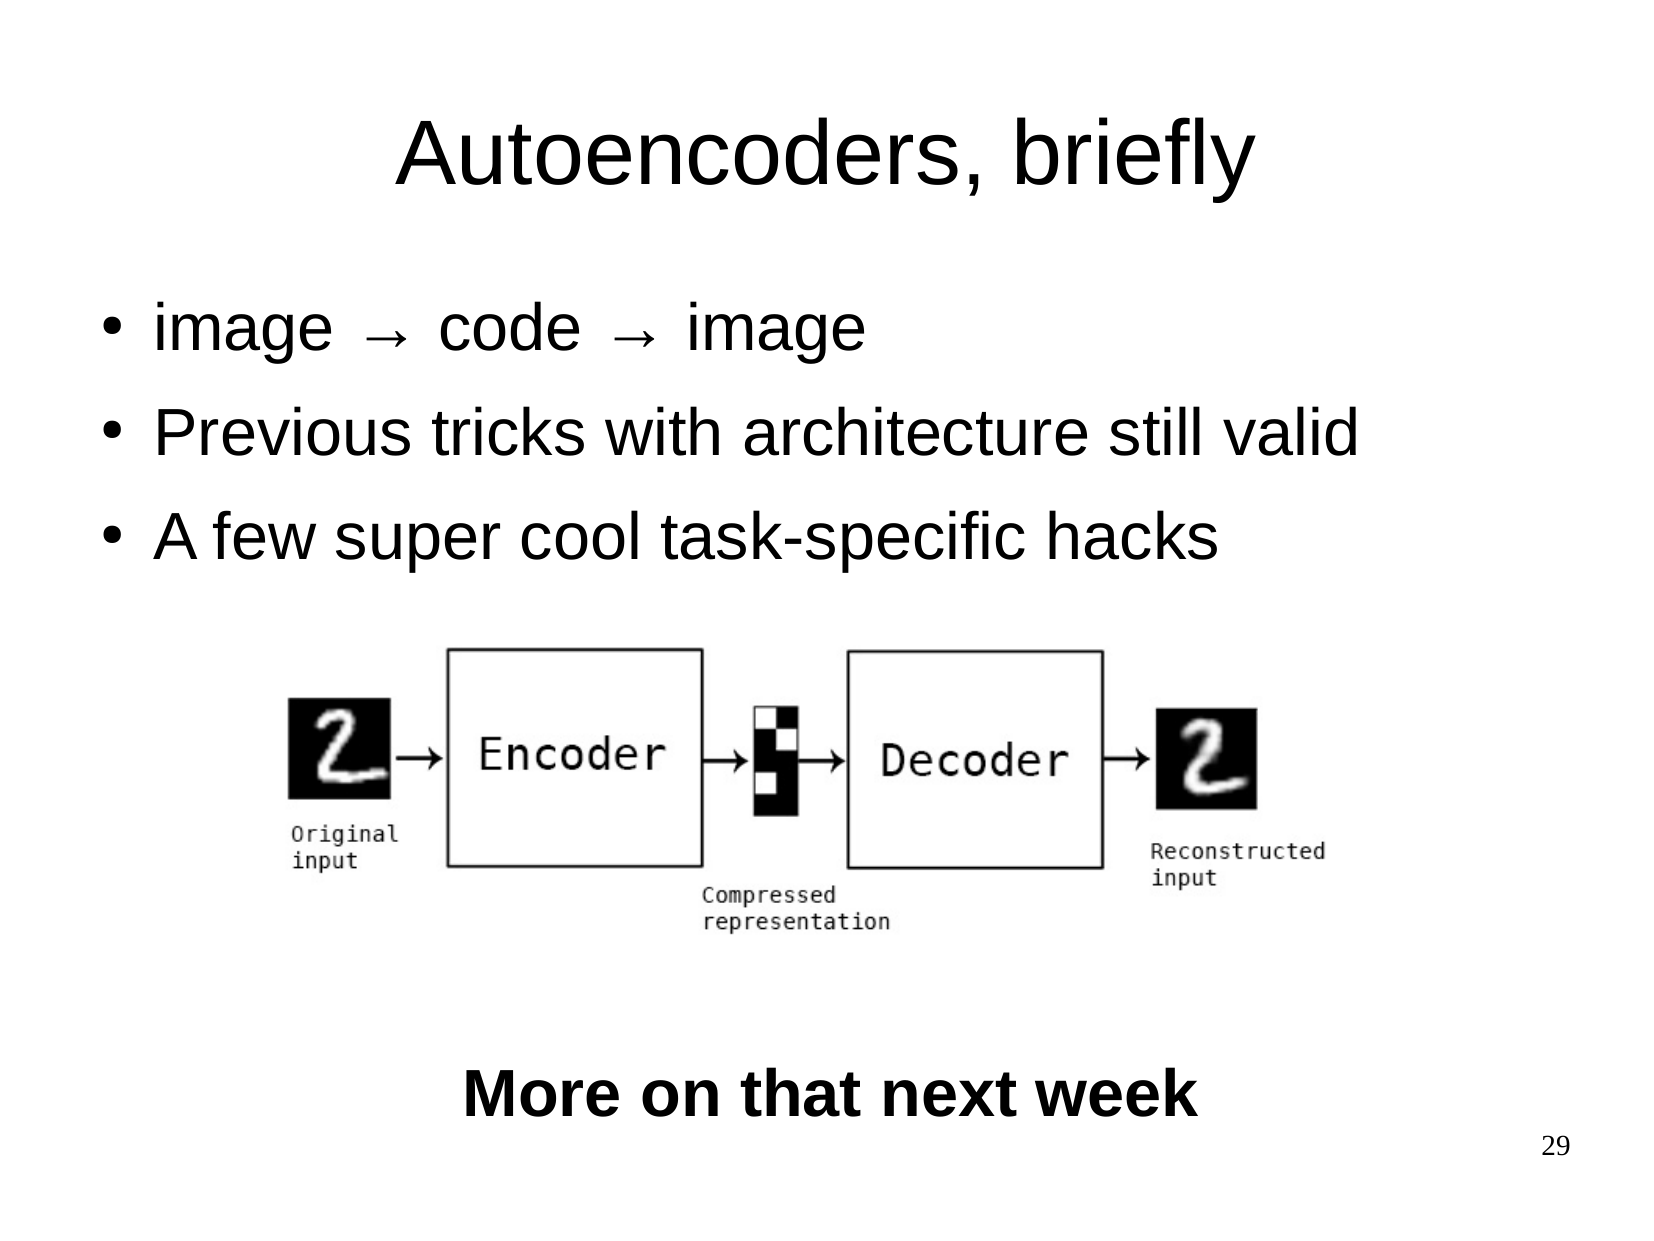

# Autoencoders, briefly
image → code → image
Previous tricks with architecture still valid
A few super cool task-specific hacks
More on that next week
29